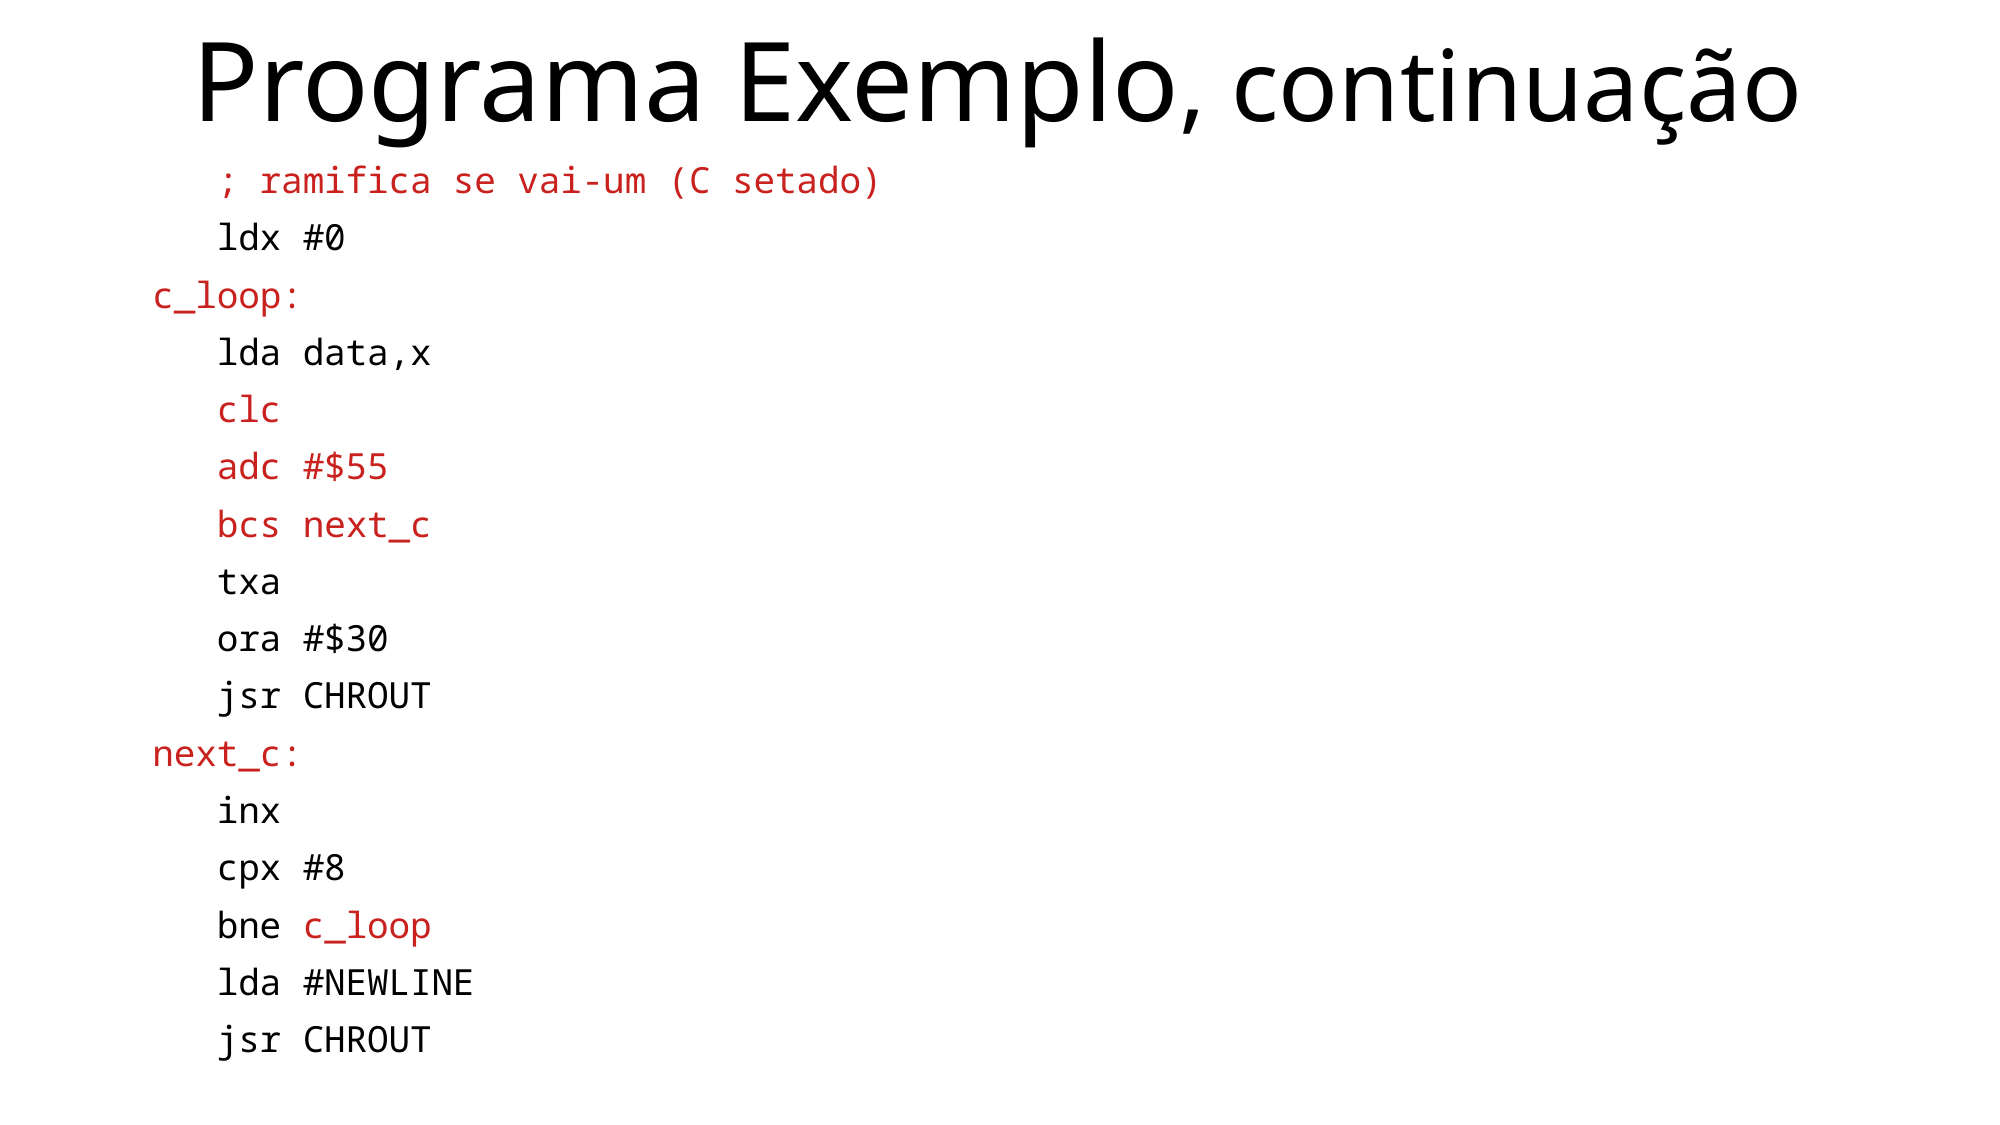

Programa Exemplo, continuação
# ; ramifica se vai-um (C setado)
 ldx #0
c_loop:
 lda data,x
 clc
 adc #$55
 bcs next_c
 txa
 ora #$30
 jsr CHROUT
next_c:
 inx
 cpx #8
 bne c_loop
 lda #NEWLINE
 jsr CHROUT